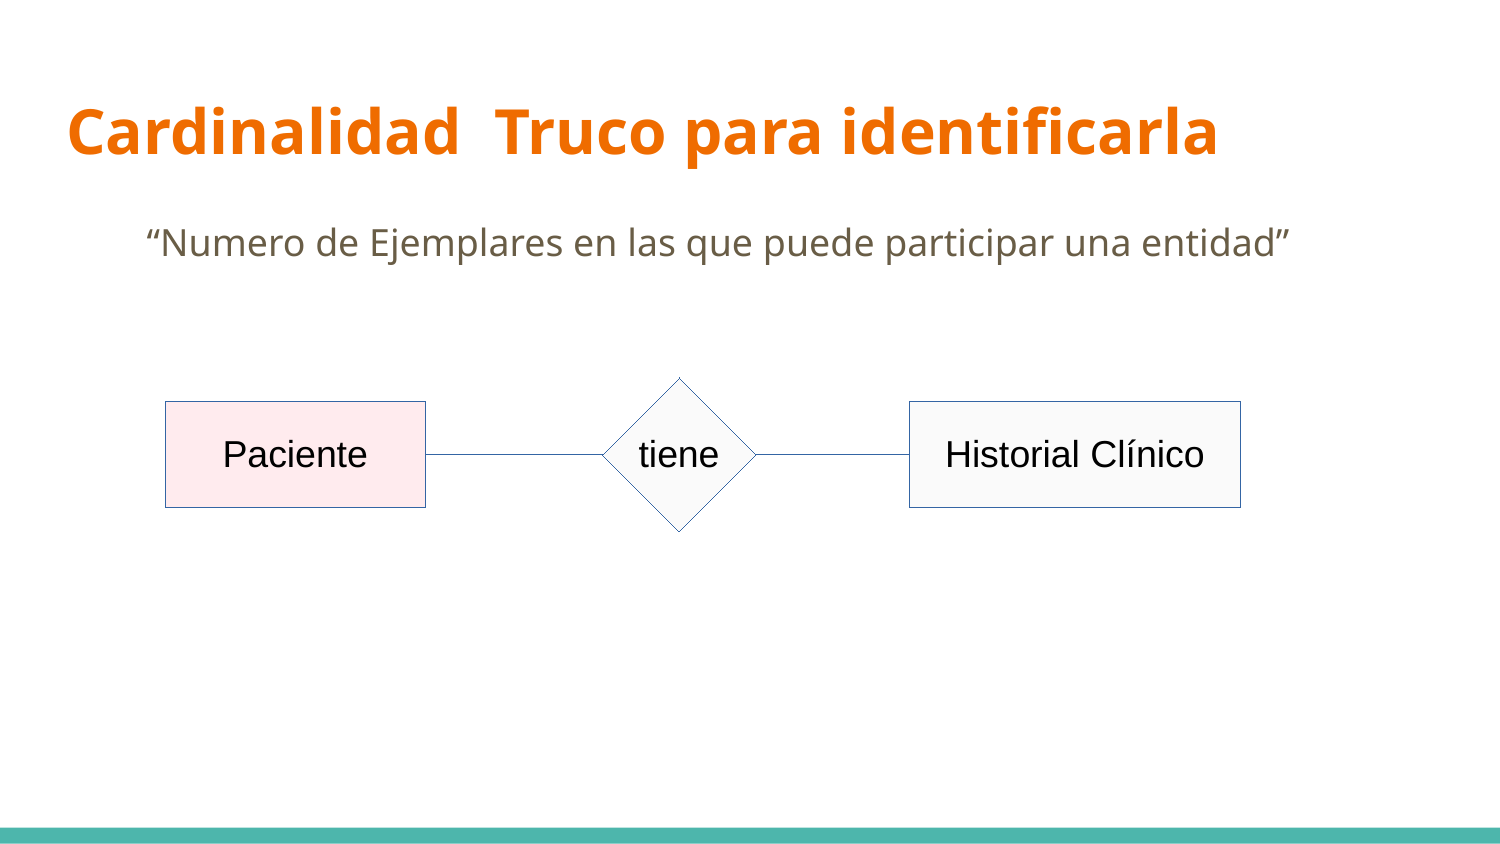

# “Numero de Ejemplares en las que puede participar una entidad”
Cardinalidad Truco para identificarla
tiene
Paciente
Historial Clínico